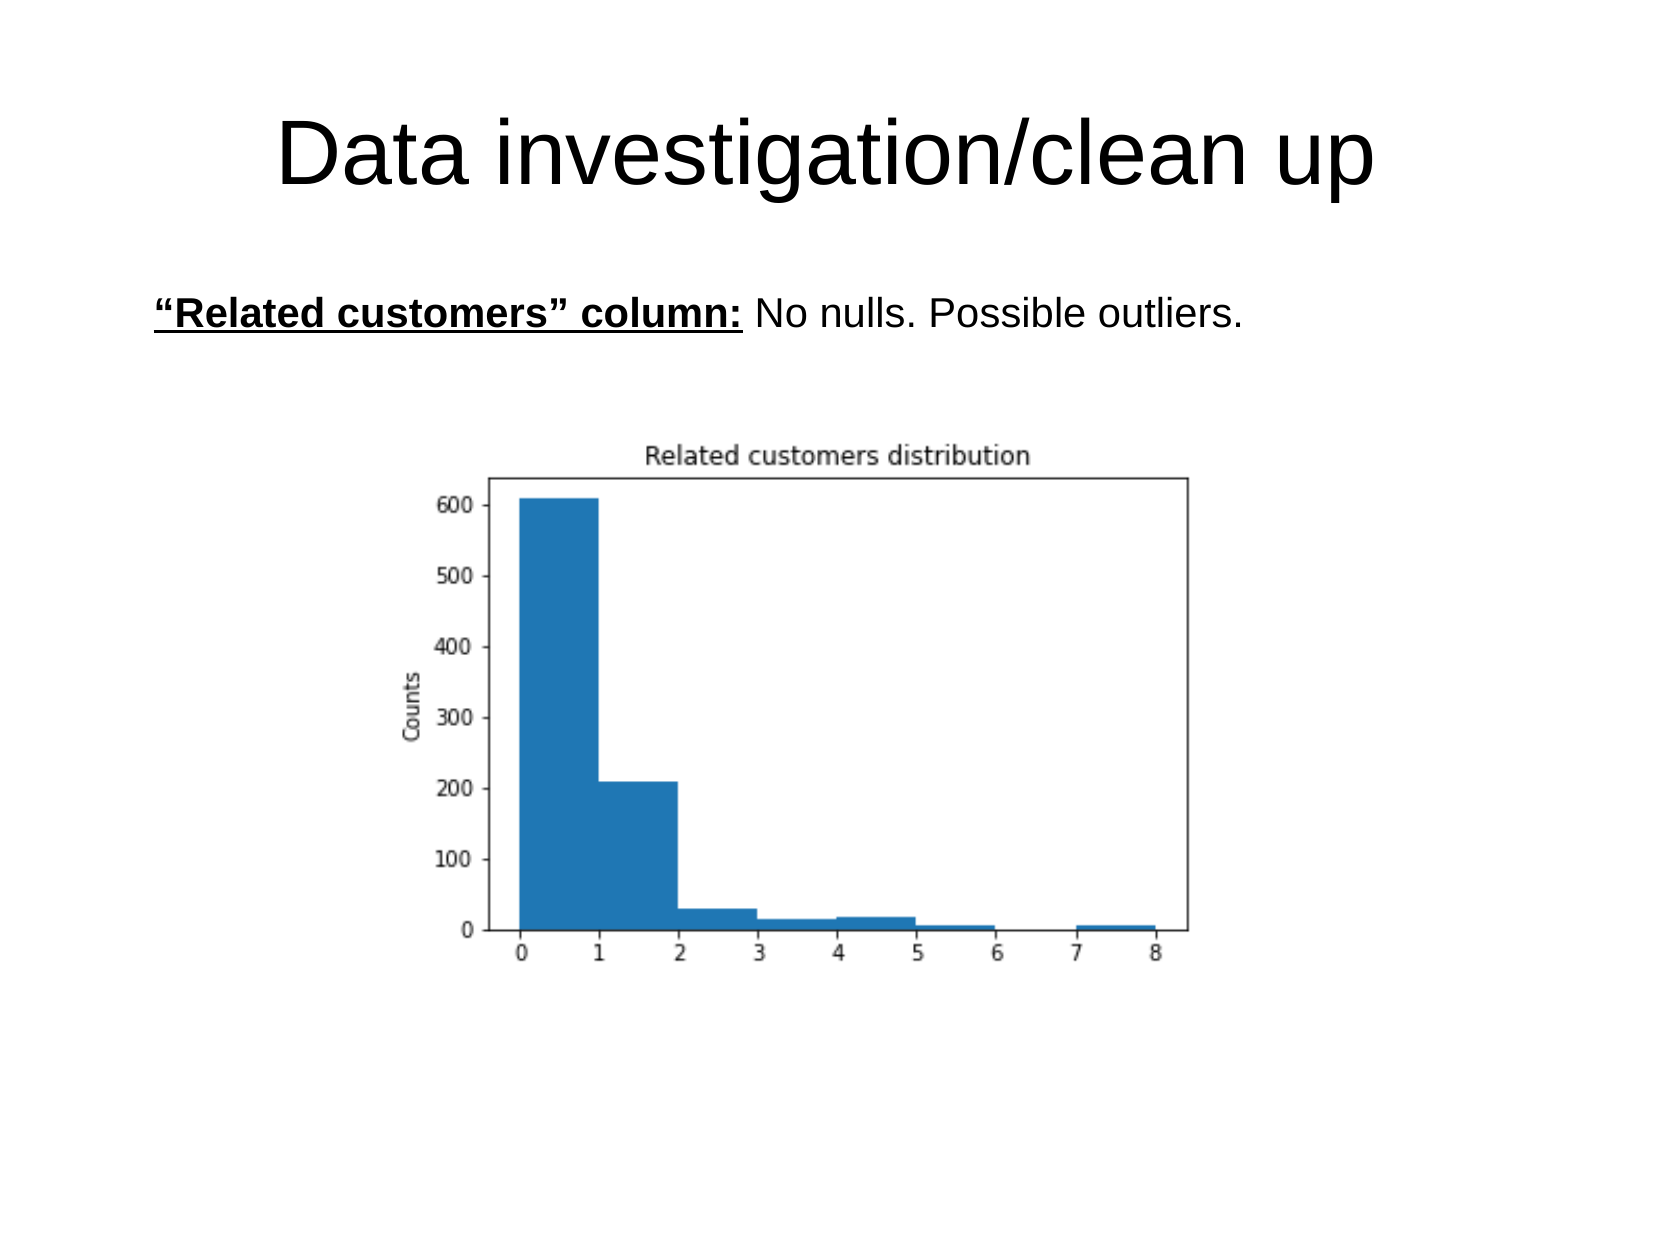

# Data investigation/clean up
“Related customers” column: No nulls. Possible outliers.